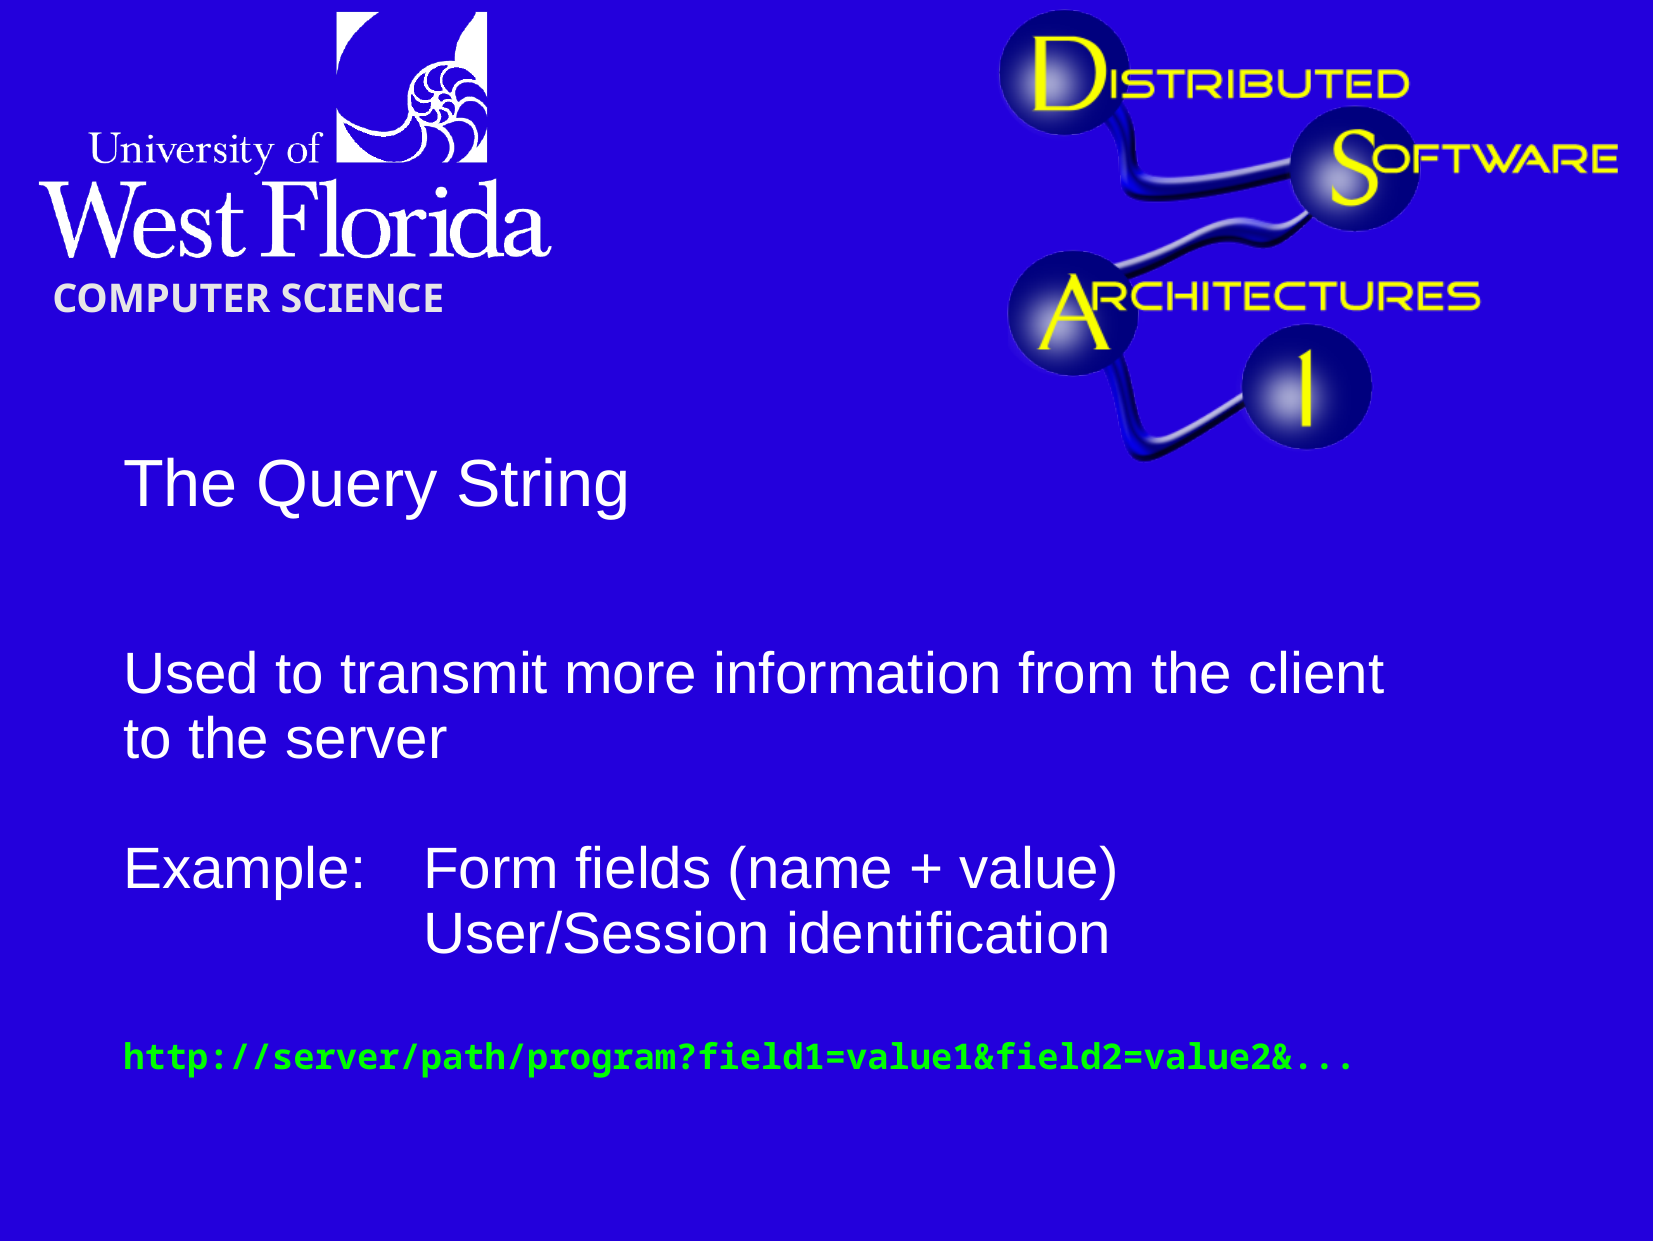

COMPUTER SCIENCE
The Query String
Used to transmit more information from the client to the server
Example: 	Form fields (name + value)
				User/Session identification
http://server/path/program?field1=value1&field2=value2&...